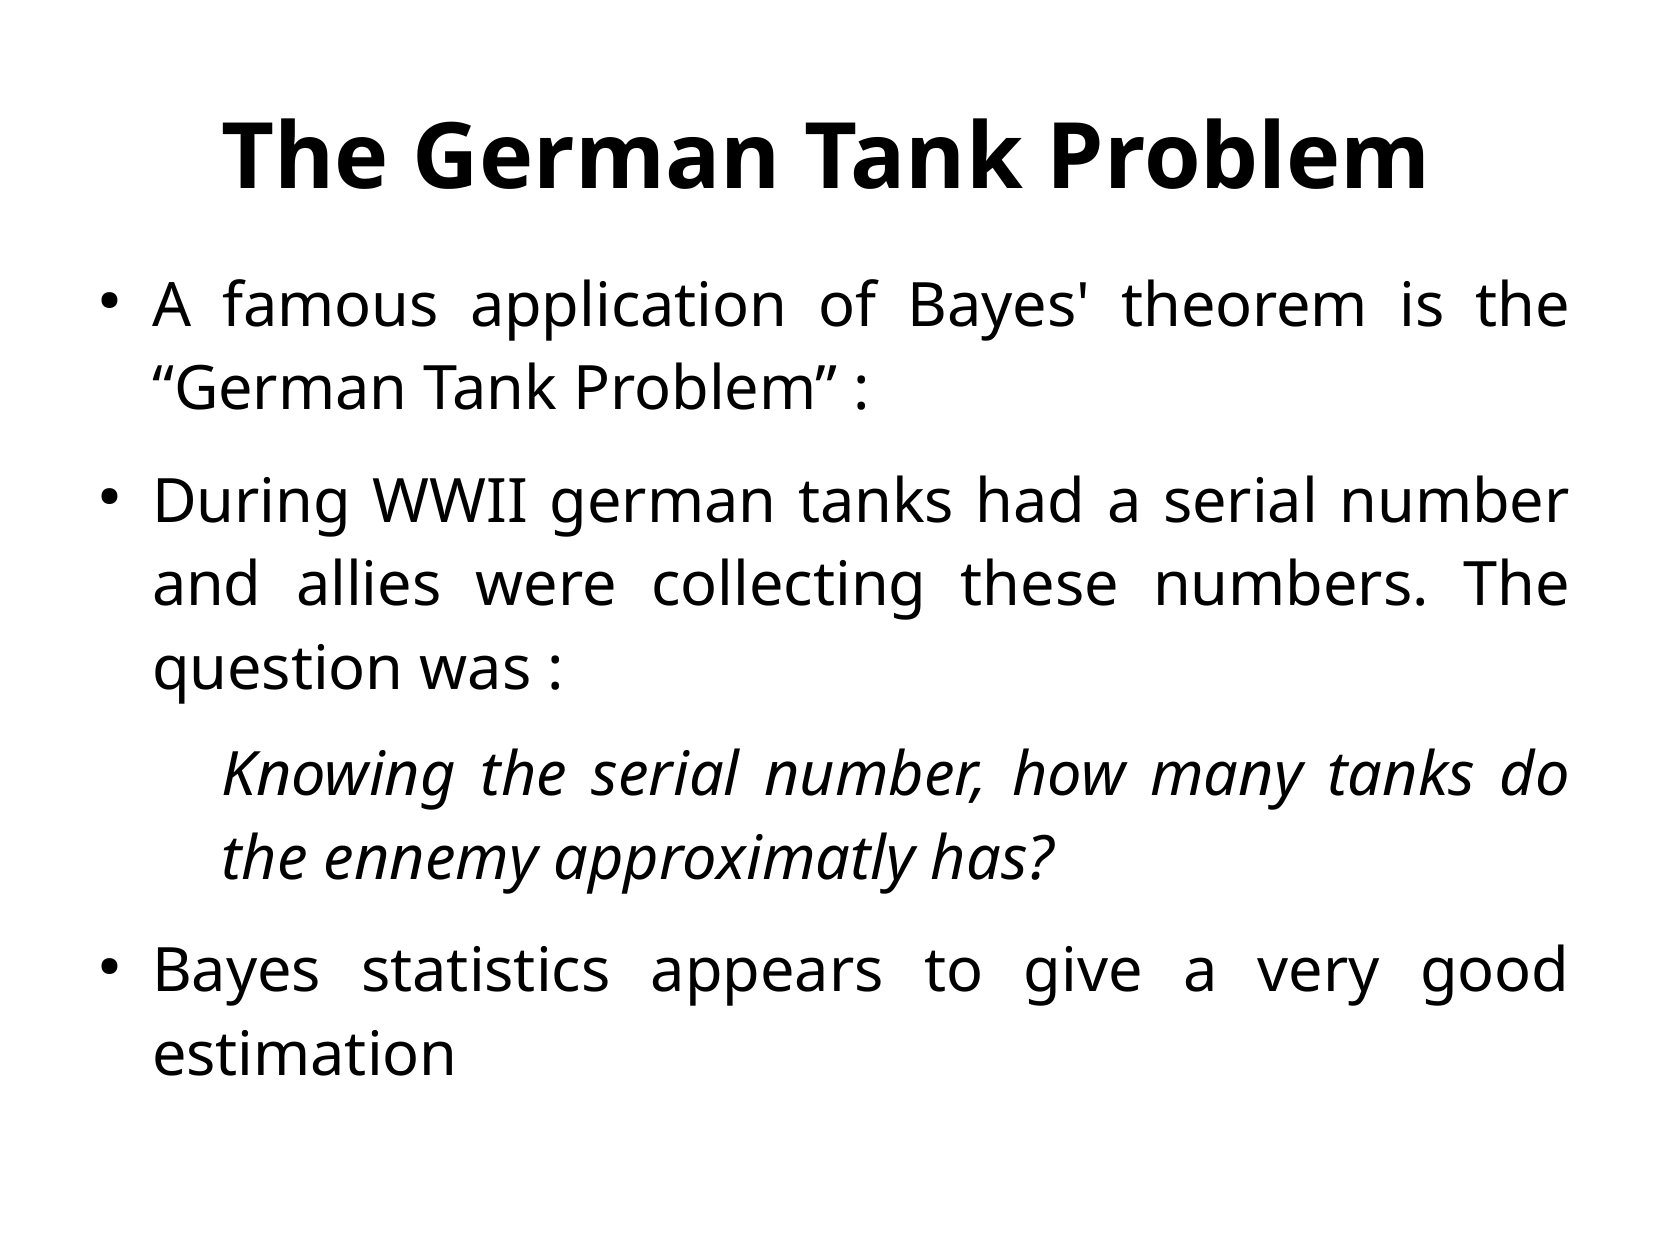

# The German Tank Problem
A famous application of Bayes' theorem is the “German Tank Problem” :
During WWII german tanks had a serial number and allies were collecting these numbers. The question was :
Knowing the serial number, how many tanks do the ennemy approximatly has?
Bayes statistics appears to give a very good estimation